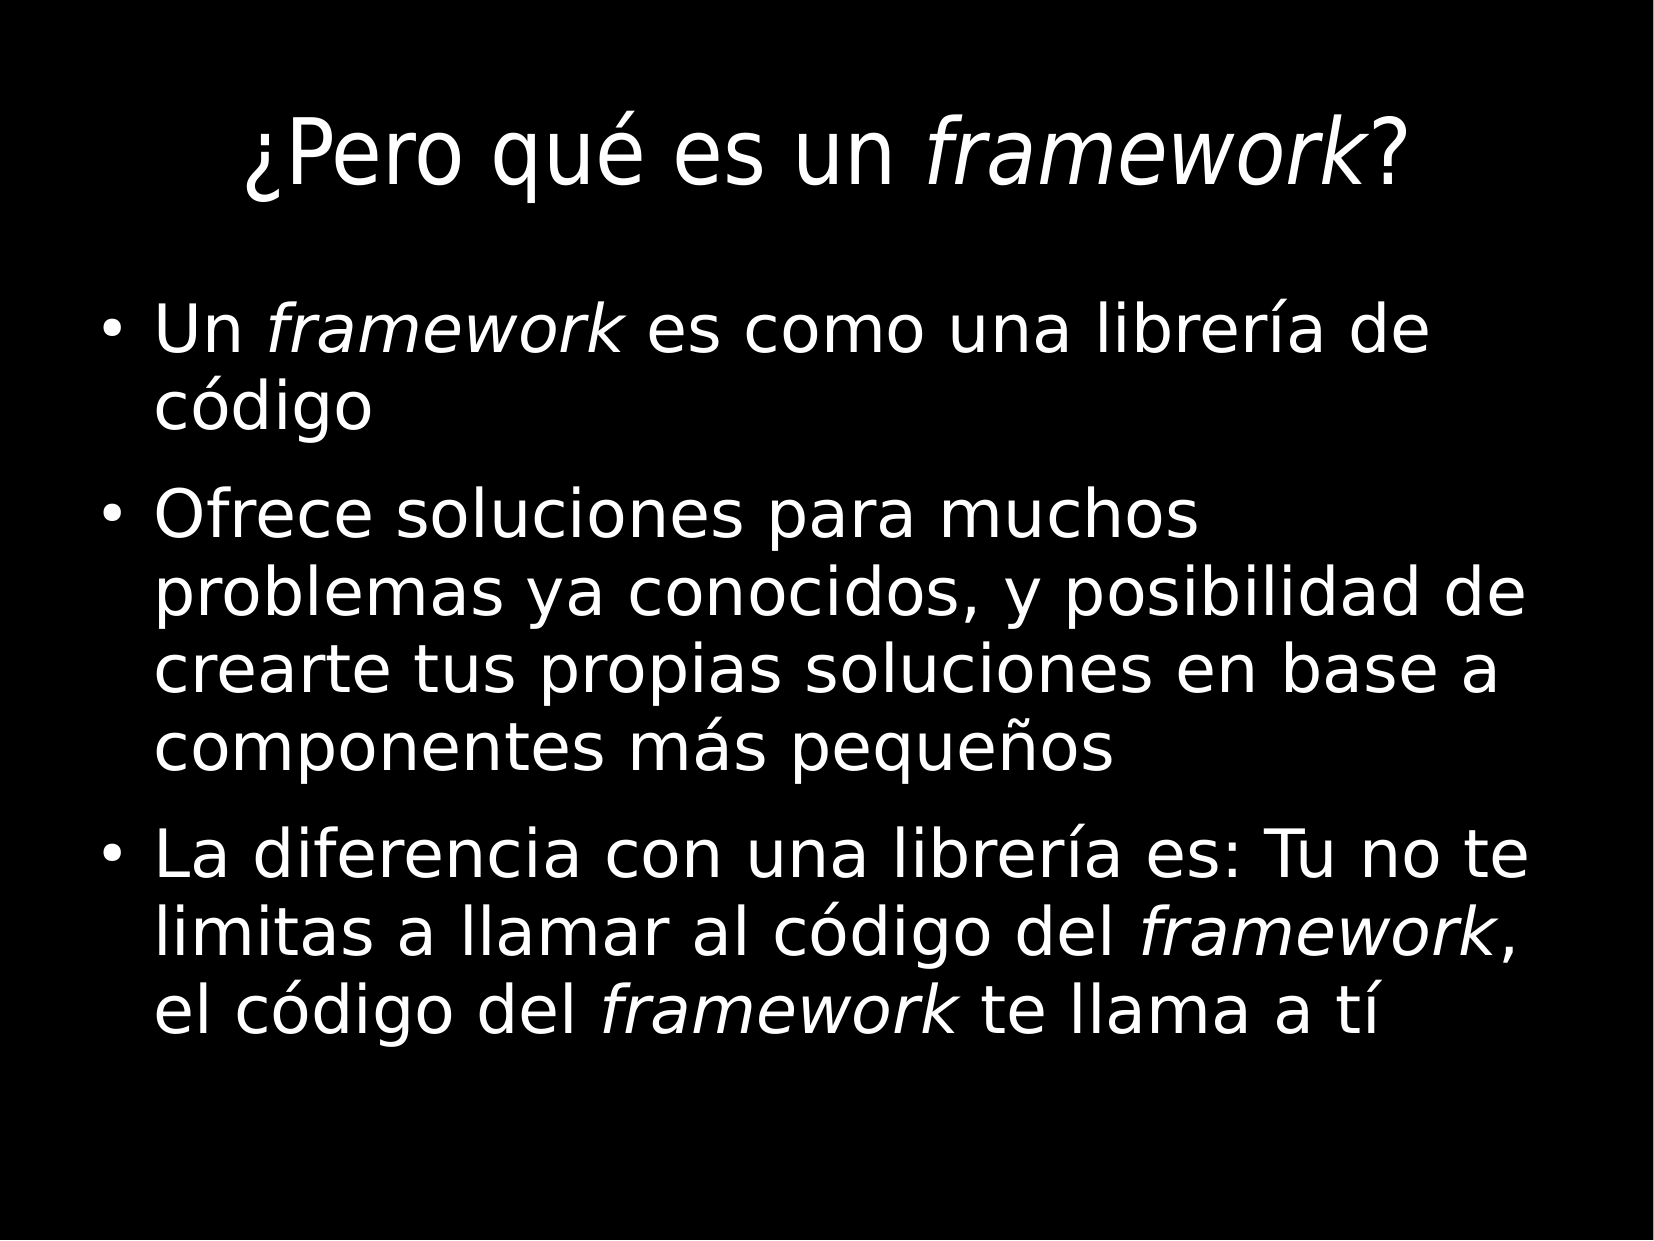

# ¿Pero qué es un framework?
Un framework es como una librería de código
Ofrece soluciones para muchos problemas ya conocidos, y posibilidad de crearte tus propias soluciones en base a componentes más pequeños
La diferencia con una librería es: Tu no te limitas a llamar al código del framework, el código del framework te llama a tí